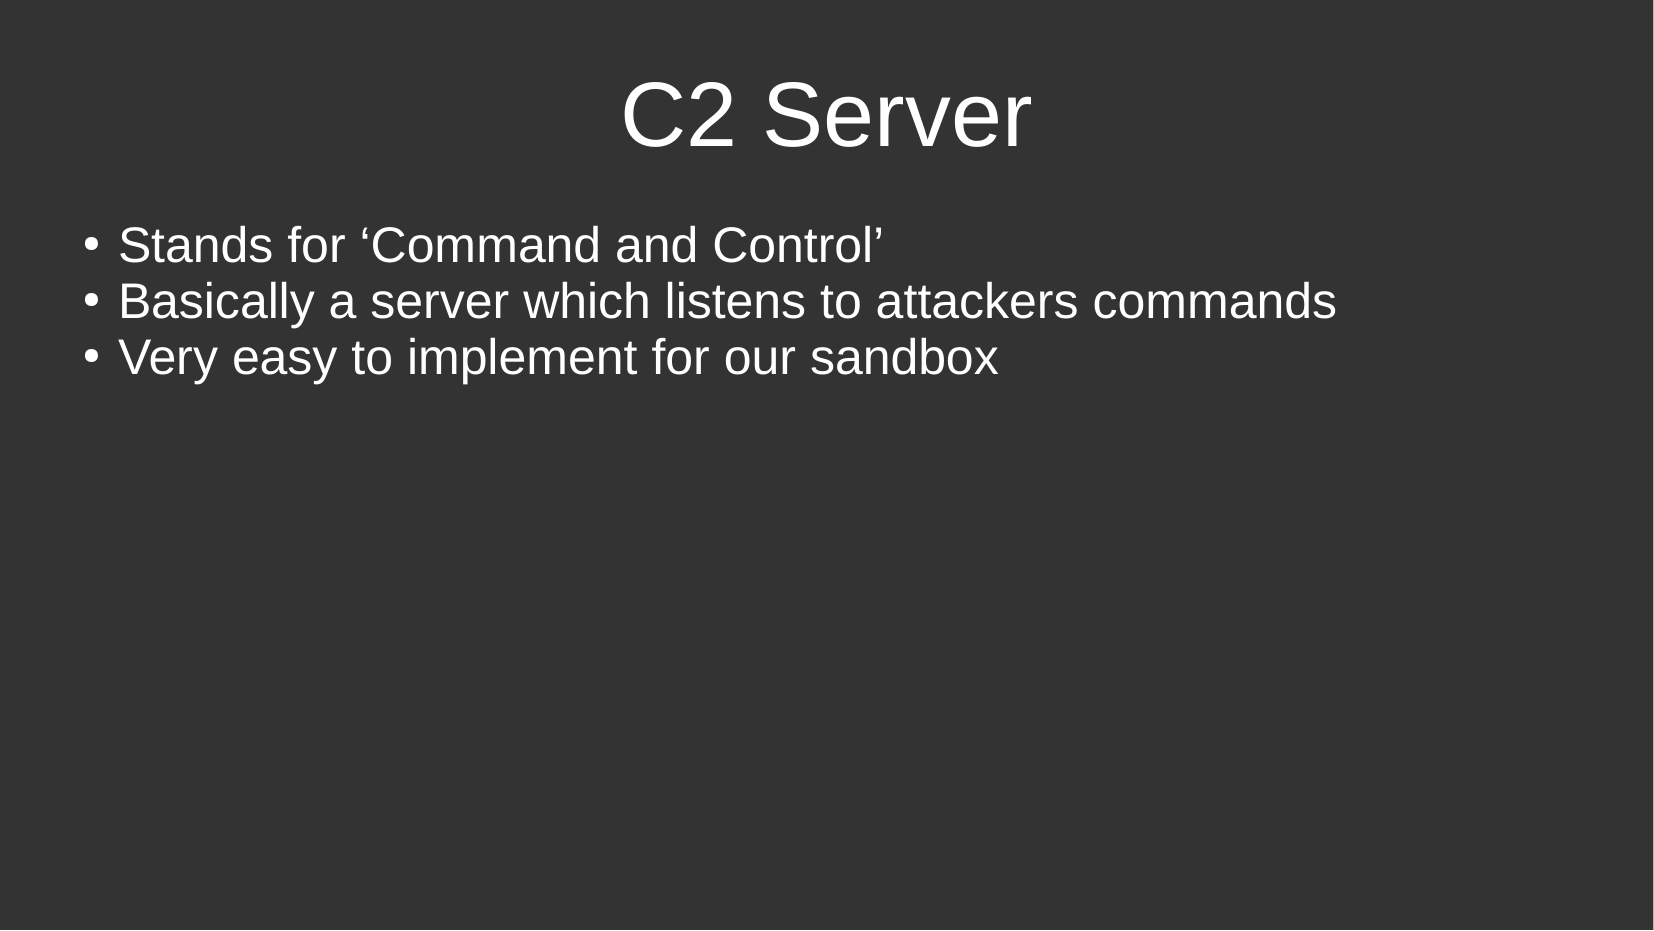

# C2 Server
Stands for ‘Command and Control’
Basically a server which listens to attackers commands
Very easy to implement for our sandbox